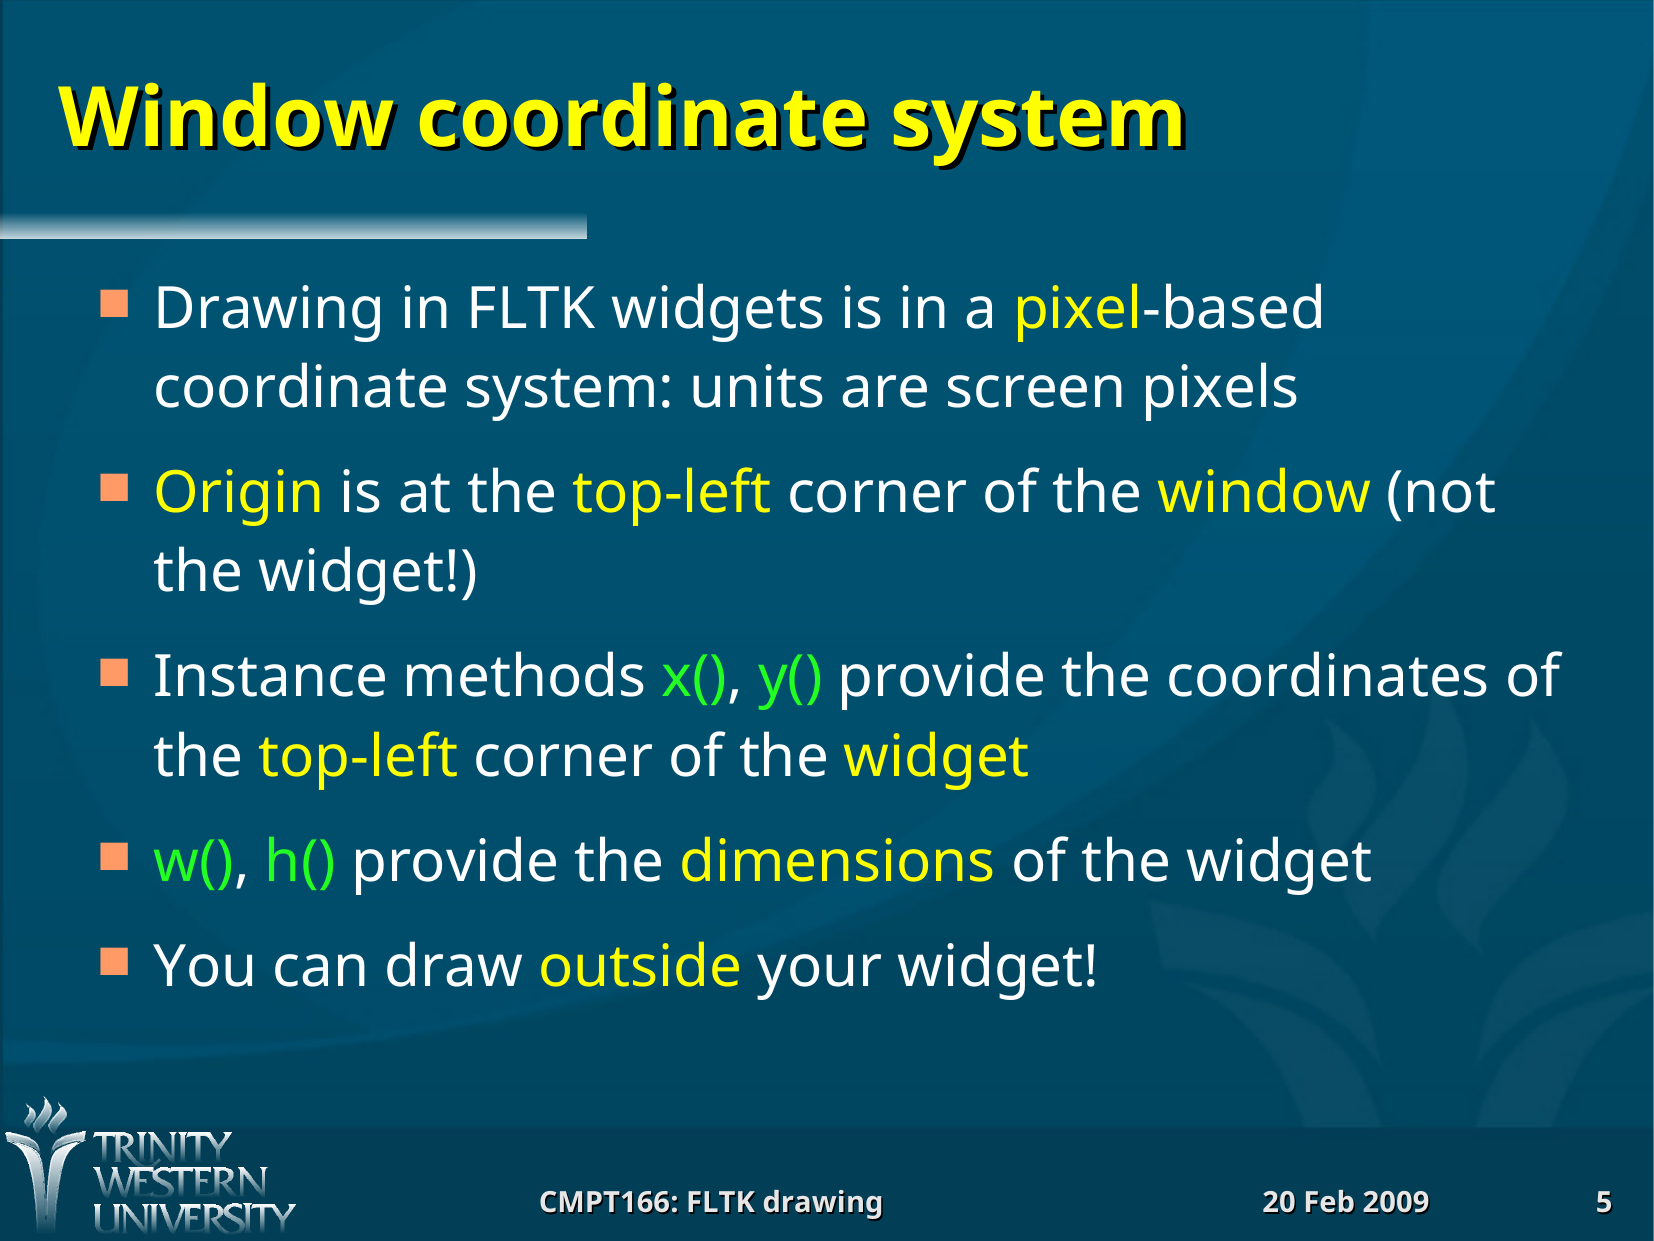

# Window coordinate system
Drawing in FLTK widgets is in a pixel-based coordinate system: units are screen pixels
Origin is at the top-left corner of the window (not the widget!)
Instance methods x(), y() provide the coordinates of the top-left corner of the widget
w(), h() provide the dimensions of the widget
You can draw outside your widget!
CMPT166: FLTK drawing
20 Feb 2009
5